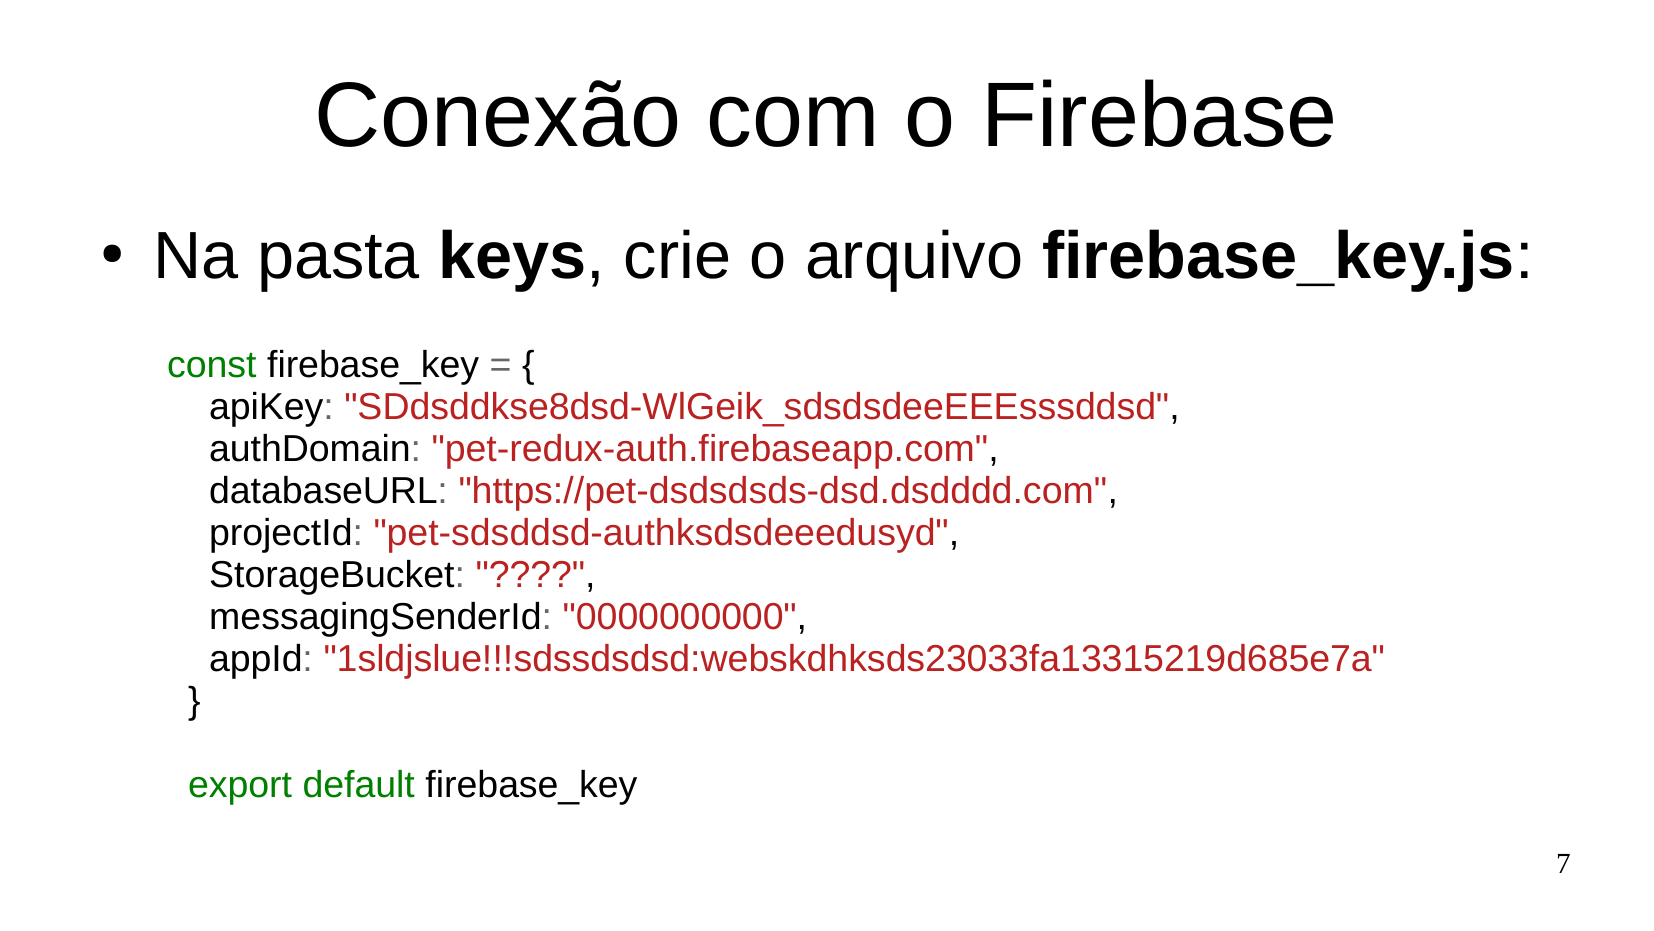

# Conexão com o Firebase
Na pasta keys, crie o arquivo firebase_key.js:
const firebase_key = {
 apiKey: "SDdsddkse8dsd-WlGeik_sdsdsdeeEEEsssddsd",
 authDomain: "pet-redux-auth.firebaseapp.com",
 databaseURL: "https://pet-dsdsdsds-dsd.dsdddd.com",
 projectId: "pet-sdsddsd-authksdsdeeedusyd",
 StorageBucket: "????",
 messagingSenderId: "0000000000",
 appId: "1sldjslue!!!sdssdsdsd:webskdhksds23033fa13315219d685e7a"
 }
 export default firebase_key
7